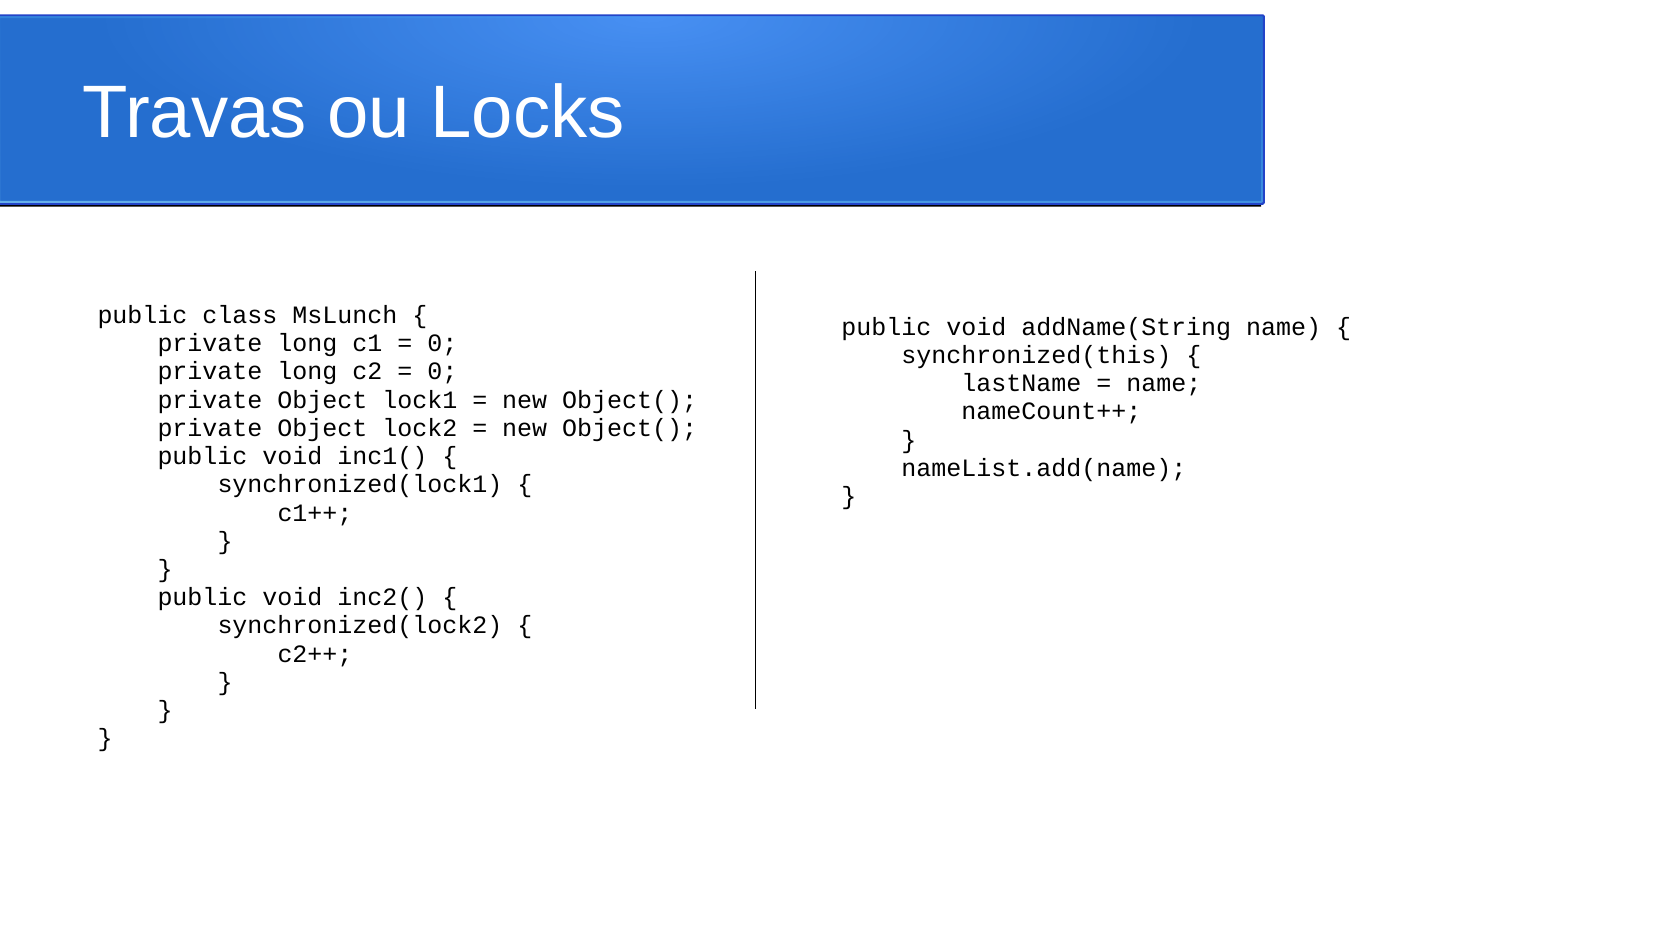

# Travas ou Locks
public class MsLunch {
 private long c1 = 0;
 private long c2 = 0;
 private Object lock1 = new Object();
 private Object lock2 = new Object();
 public void inc1() {
 synchronized(lock1) {
 c1++;
 }
 }
 public void inc2() {
 synchronized(lock2) {
 c2++;
 }
 }
}
public void addName(String name) {
 synchronized(this) {
 lastName = name;
 nameCount++;
 }
 nameList.add(name);
}